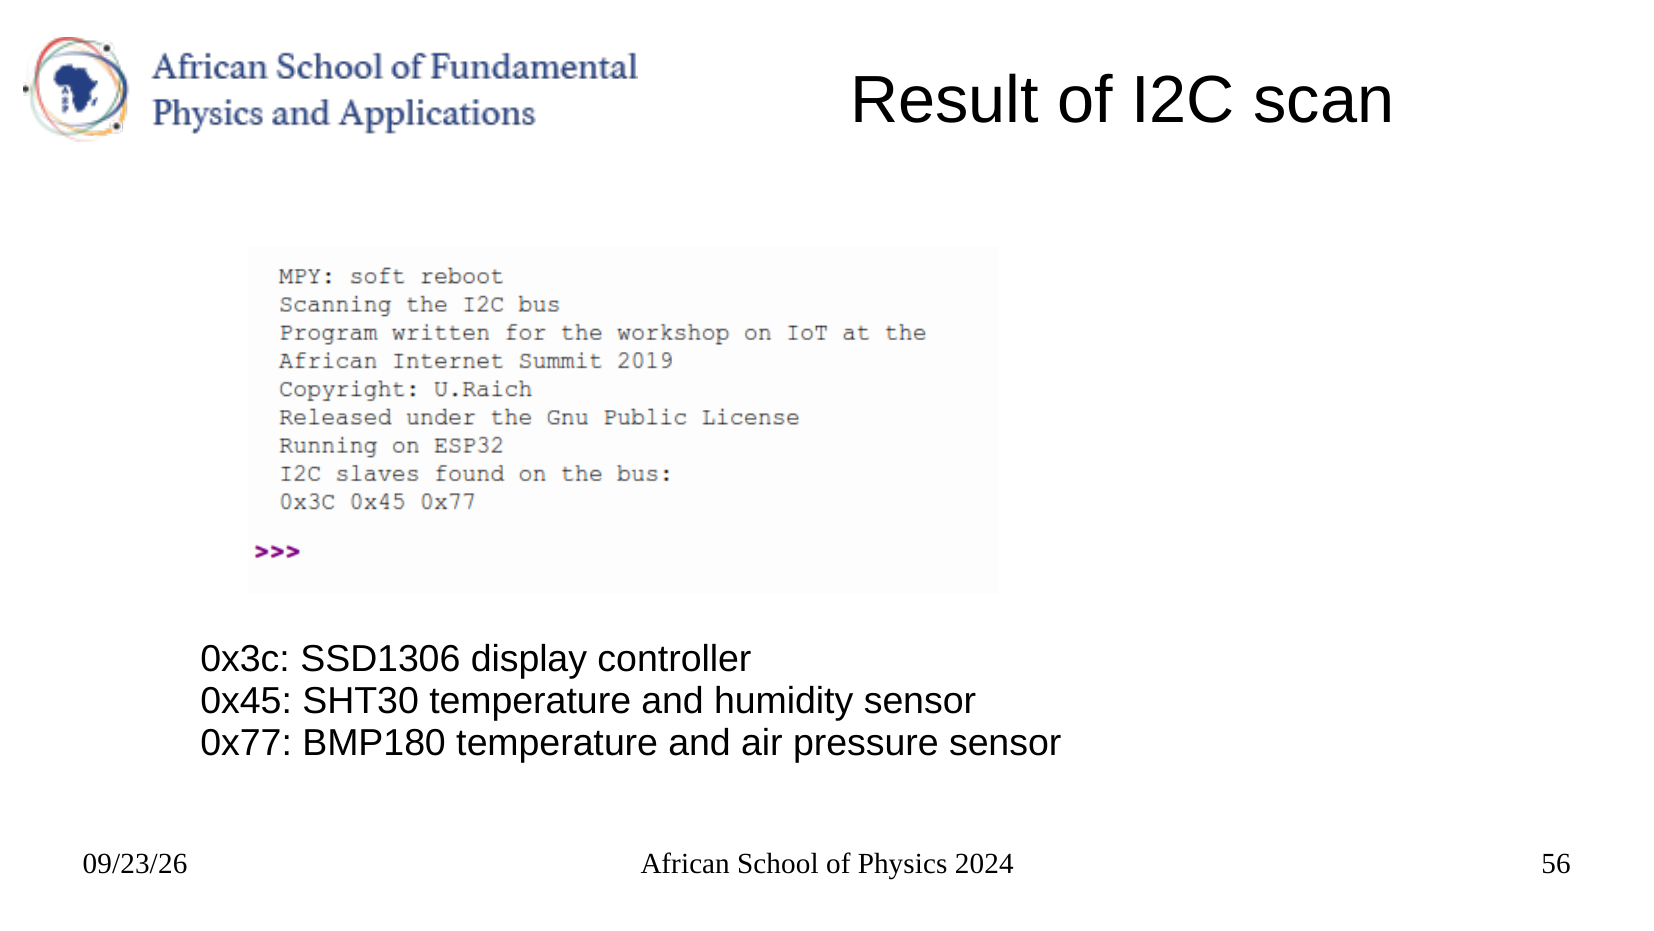

# Result of I2C scan
0x3c: SSD1306 display controller
0x45: SHT30 temperature and humidity sensor
0x77: BMP180 temperature and air pressure sensor
African School of Physics 2024
56